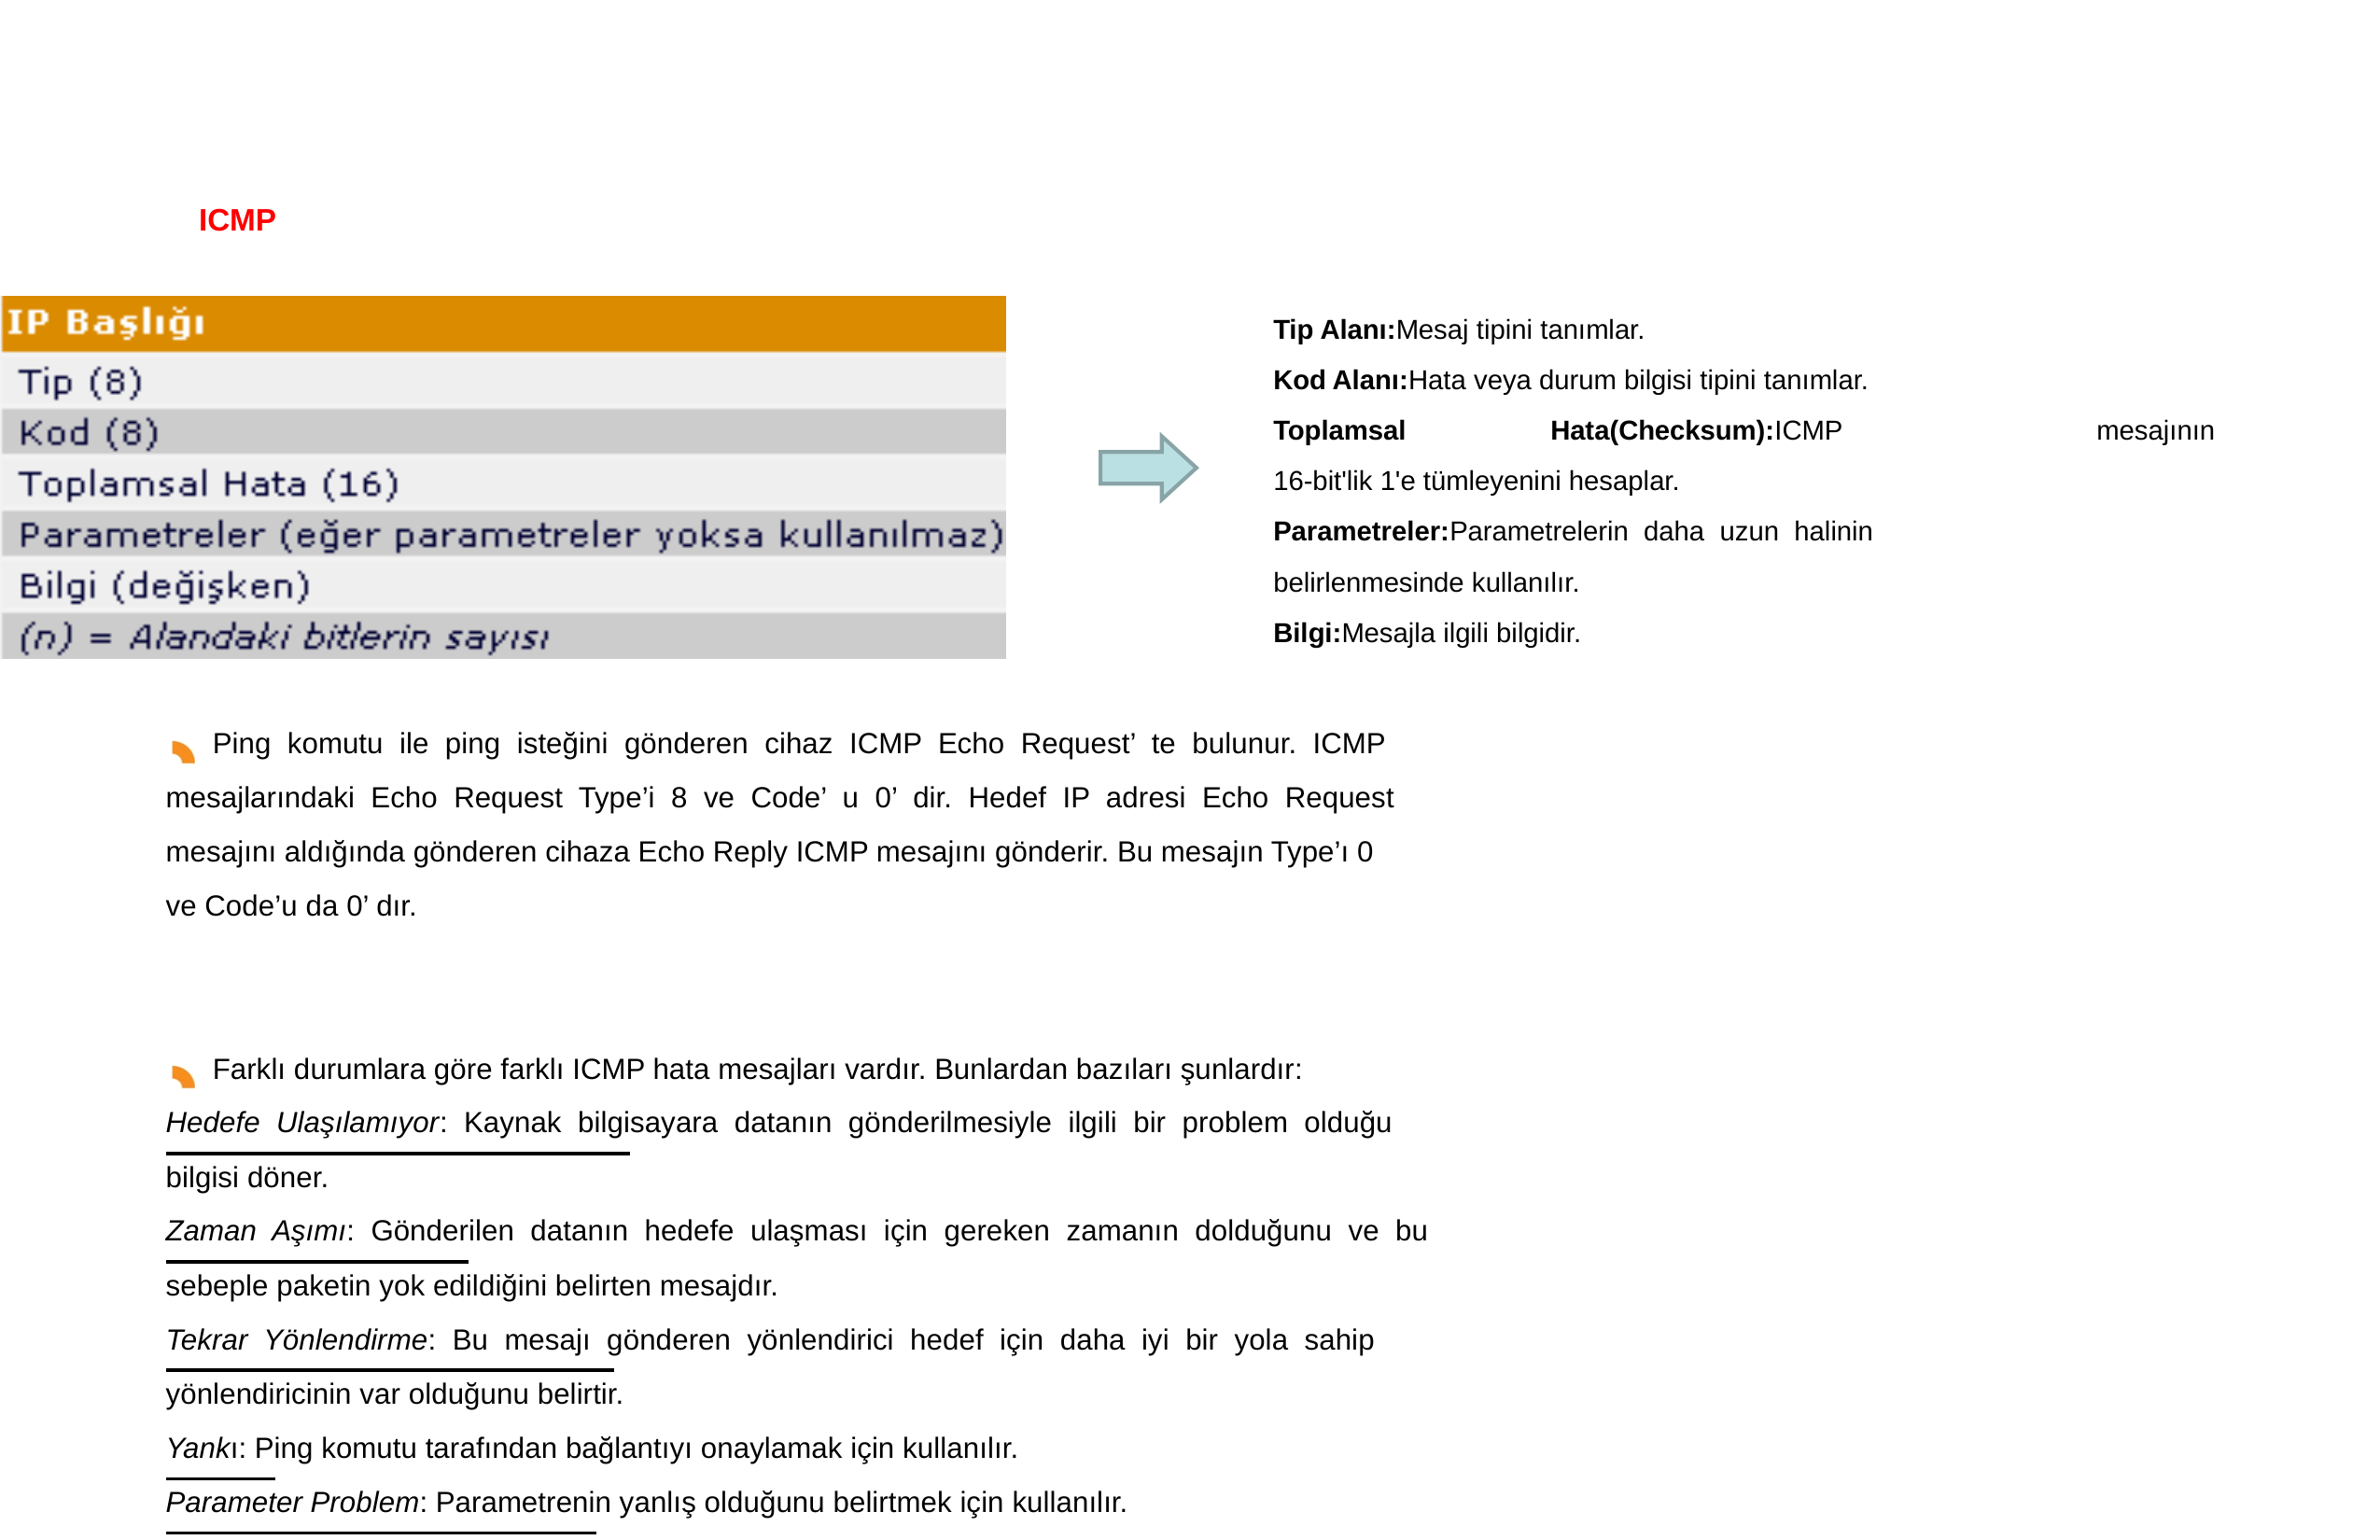

ICMP
Tip Alanı:Mesaj tipini tanımlar.
Kod Alanı:Hata veya durum bilgisi tipini tanımlar.
Toplamsal
Hata(Checksum):ICMP
mesajının
16-bit'lik 1'e tümleyenini hesaplar.
Parametreler:Parametrelerin daha uzun halinin
belirlenmesinde kullanılır.
Bilgi:Mesajla ilgili bilgidir.
 Ping komutu ile ping isteğini gönderen cihaz ICMP Echo Request’ te bulunur. ICMP
mesajlarındaki Echo Request Type’i 8 ve Code’ u 0’ dir. Hedef IP adresi Echo Request
mesajını aldığında gönderen cihaza Echo Reply ICMP mesajını gönderir. Bu mesajın Type’ı 0
ve Code’u da 0’ dır.
 Farklı durumlara göre farklı ICMP hata mesajları vardır. Bunlardan bazıları şunlardır:
Hedefe Ulaşılamıyor: Kaynak bilgisayara datanın gönderilmesiyle ilgili bir problem olduğu
bilgisi döner.
Zaman Aşımı: Gönderilen datanın hedefe ulaşması için gereken zamanın dolduğunu ve bu
sebeple paketin yok edildiğini belirten mesajdır.
Tekrar Yönlendirme: Bu mesajı gönderen yönlendirici hedef için daha iyi bir yola sahip
yönlendiricinin var olduğunu belirtir.
Yankı: Ping komutu tarafından bağlantıyı onaylamak için kullanılır.
Parameter Problem: Parametrenin yanlış olduğunu belirtmek için kullanılır.